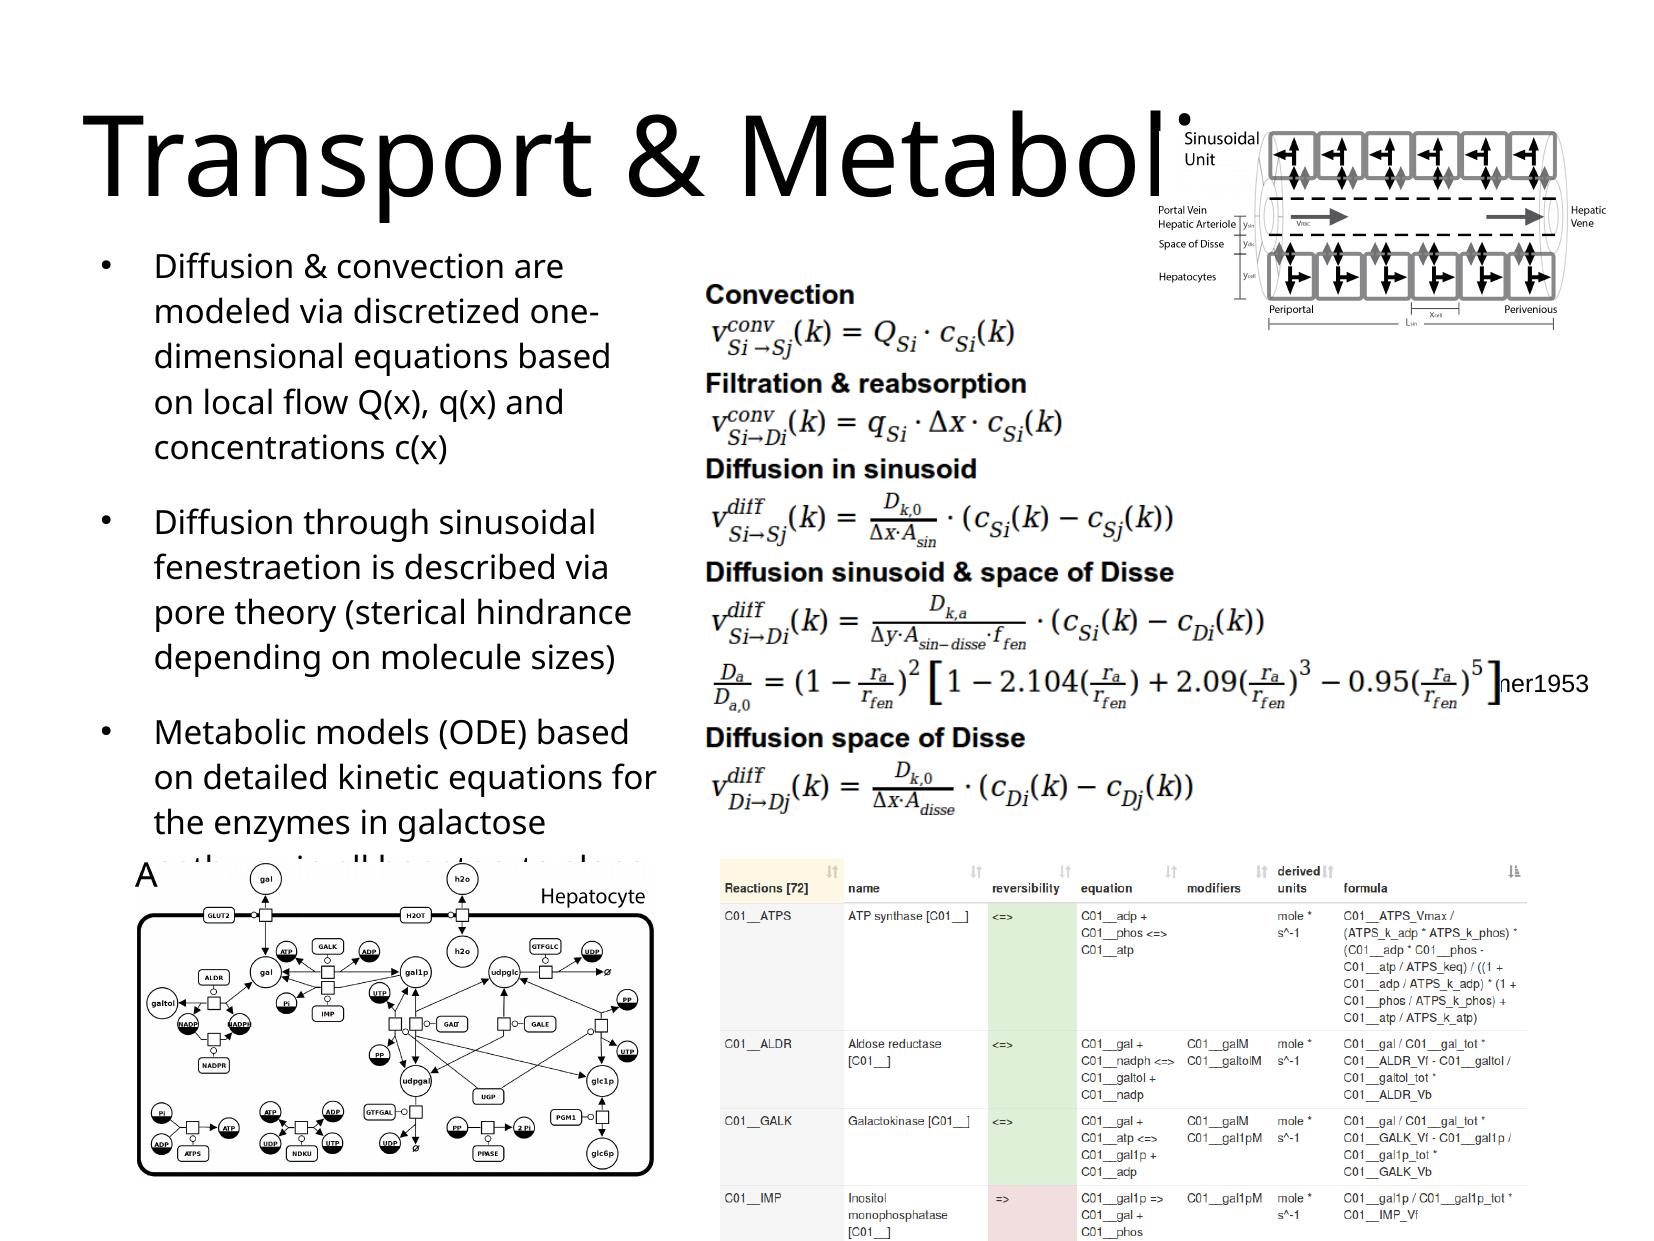

# Transport & Metabolism
Diffusion & convection are modeled via discretized one-dimensional equations based on local flow Q(x), q(x) and concentrations c(x)
Diffusion through sinusoidal fenestraetion is described via pore theory (sterical hindrance depending on molecule sizes)
Metabolic models (ODE) based on detailed kinetic equations for the enzymes in galactose pathway in all hepatocyte along the sinusoid
Renkin1954, Pappenheimer1953